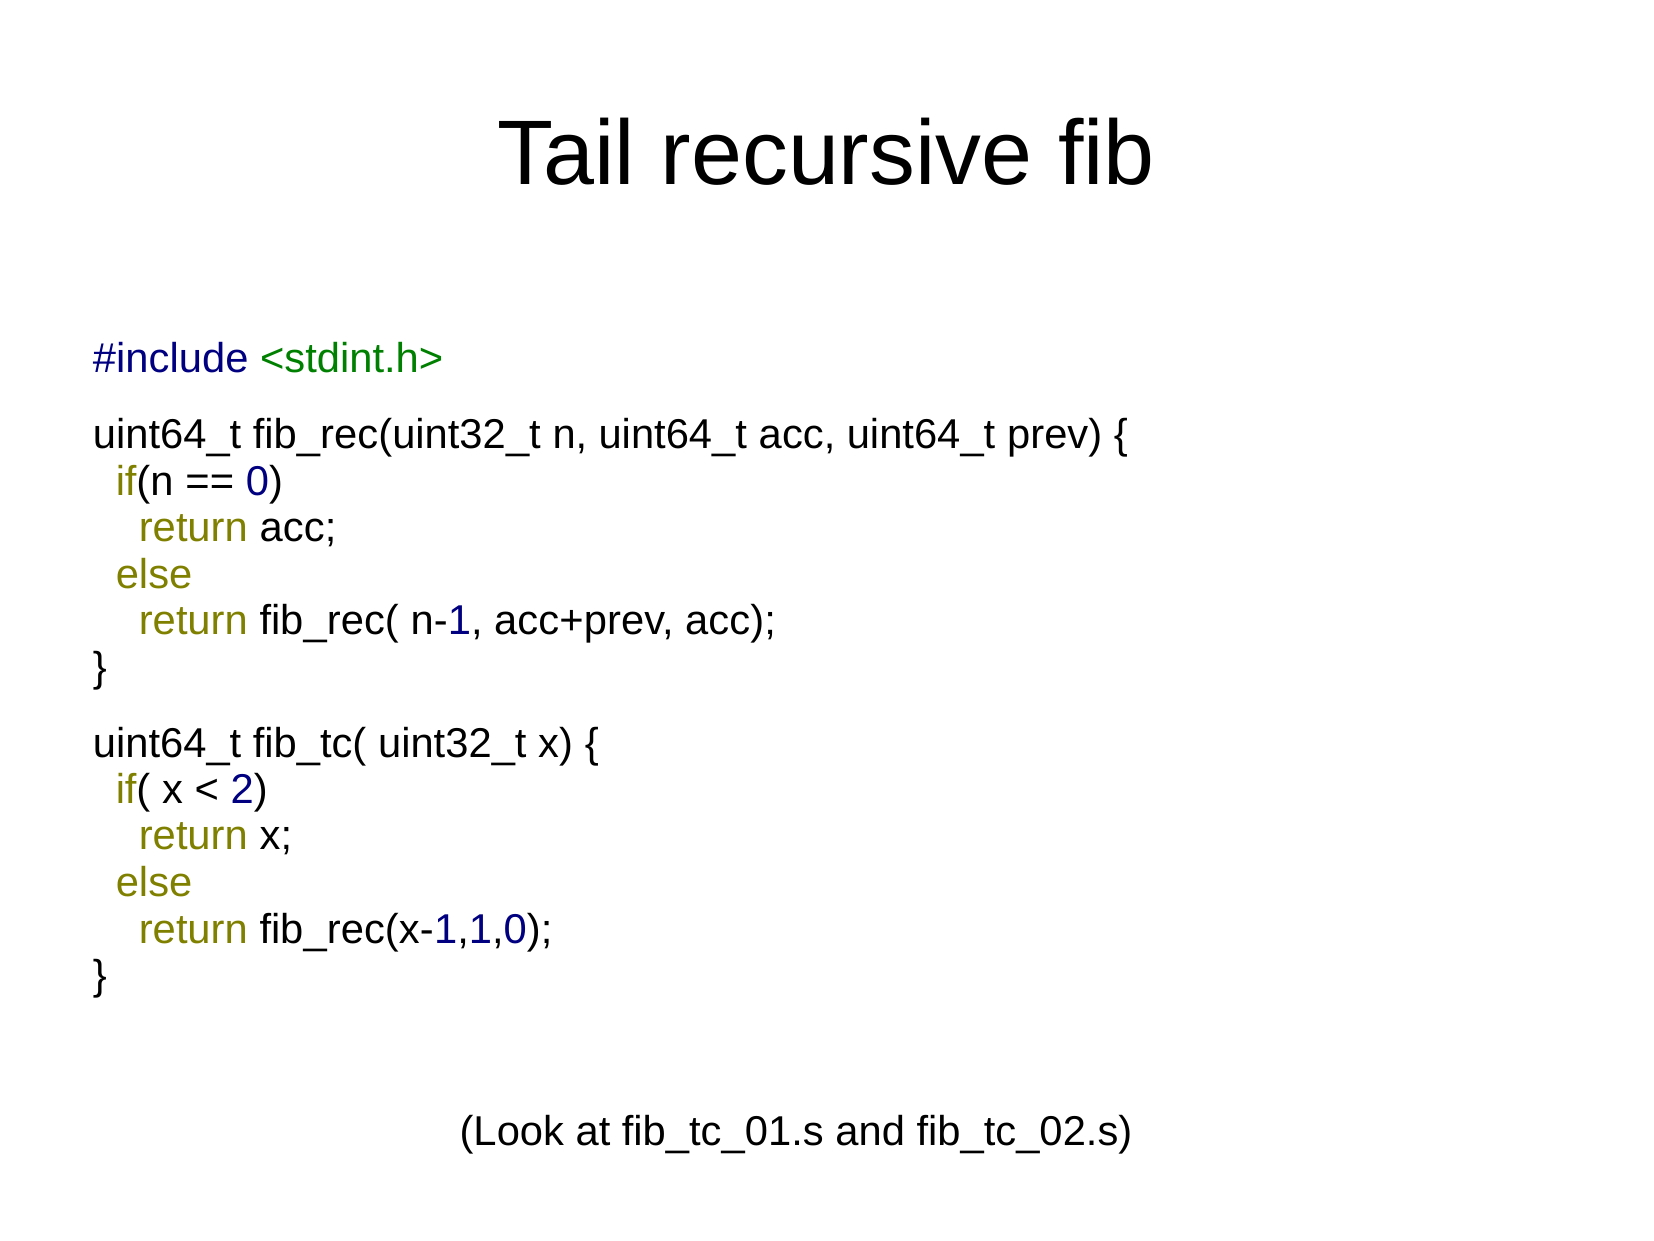

# Tail recursive fib
#include <stdint.h>
uint64_t fib_rec(uint32_t n, uint64_t acc, uint64_t prev) {
 if(n == 0)
 return acc;
 else
 return fib_rec( n-1, acc+prev, acc);
}
uint64_t fib_tc( uint32_t x) {
 if( x < 2)
 return x;
 else
 return fib_rec(x-1,1,0);
}
(Look at fib_tc_01.s and fib_tc_02.s)